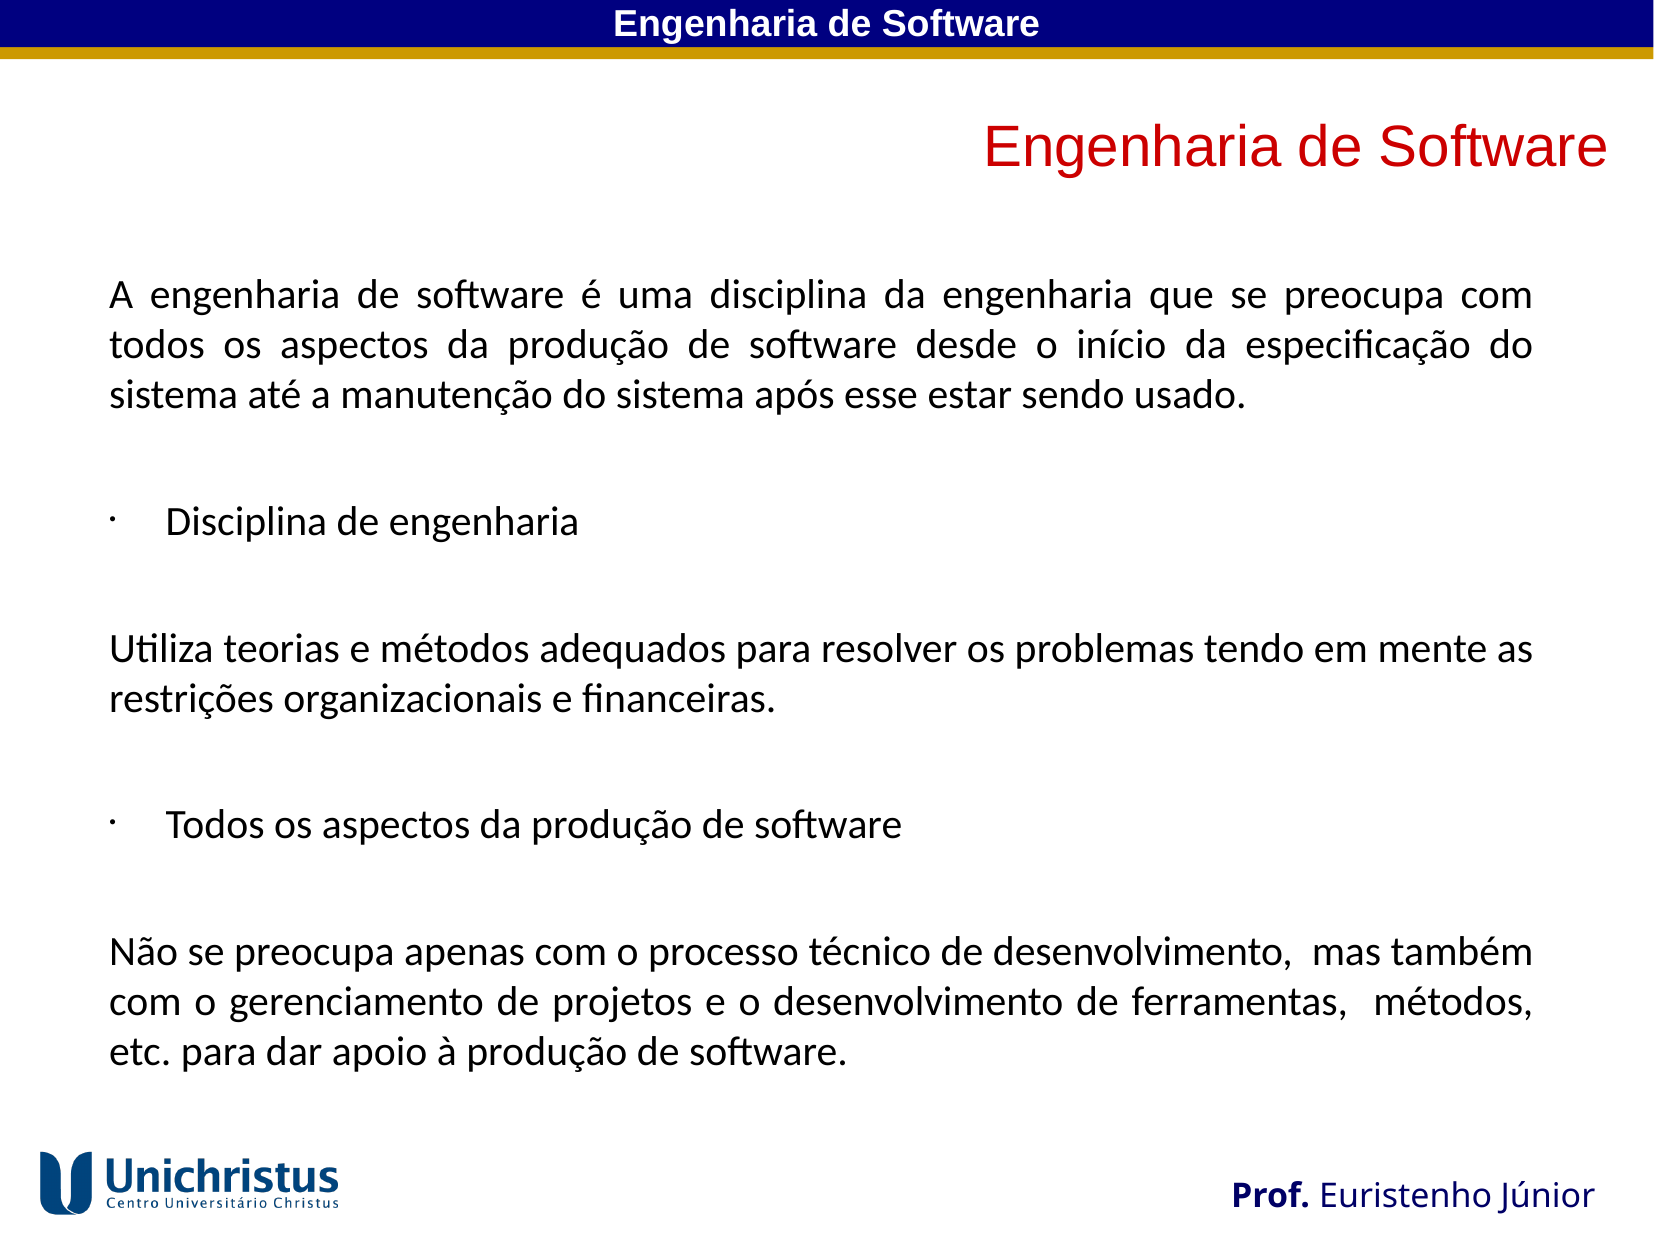

Engenharia de Software
Engenharia de Software
A engenharia de software é uma disciplina da engenharia que se preocupa com todos os aspectos da produção de software desde o início da especificação do sistema até a manutenção do sistema após esse estar sendo usado.
Disciplina de engenharia
Utiliza teorias e métodos adequados para resolver os problemas tendo em mente as restrições organizacionais e financeiras.
Todos os aspectos da produção de software
Não se preocupa apenas com o processo técnico de desenvolvimento, mas também com o gerenciamento de projetos e o desenvolvimento de ferramentas, métodos, etc. para dar apoio à produção de software.
Prof. Euristenho Júnior